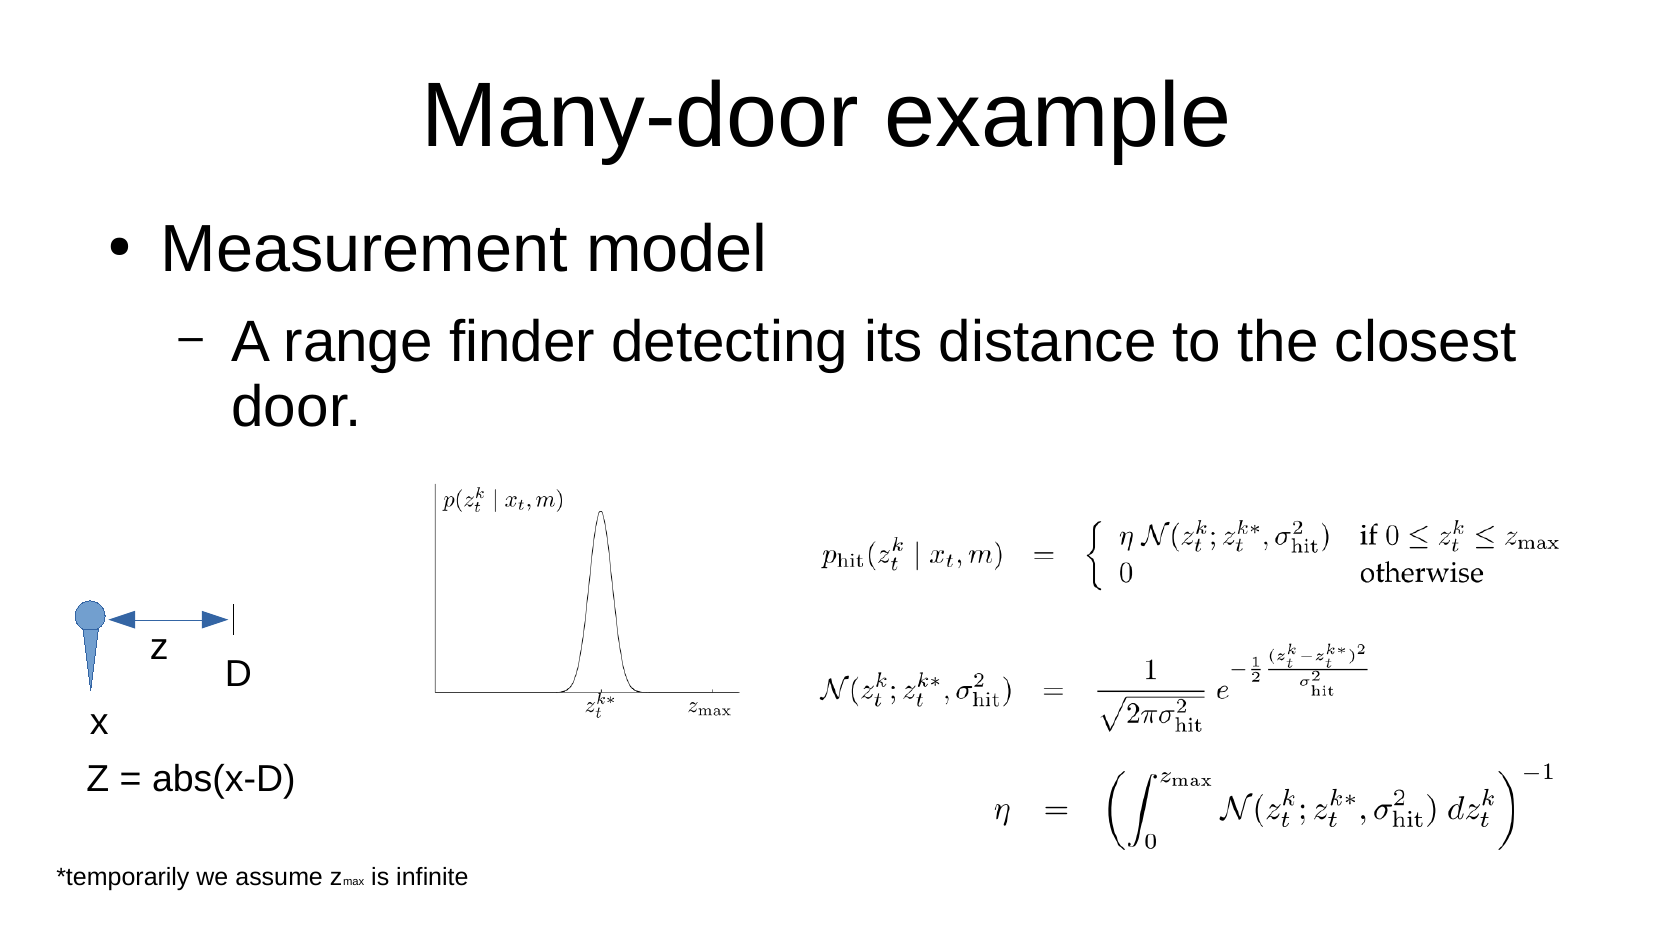

Many-door example
# Measurement model
A range finder detecting its distance to the closest door.
z
D
x
Z = abs(x-D)
*temporarily we assume zmax is infinite